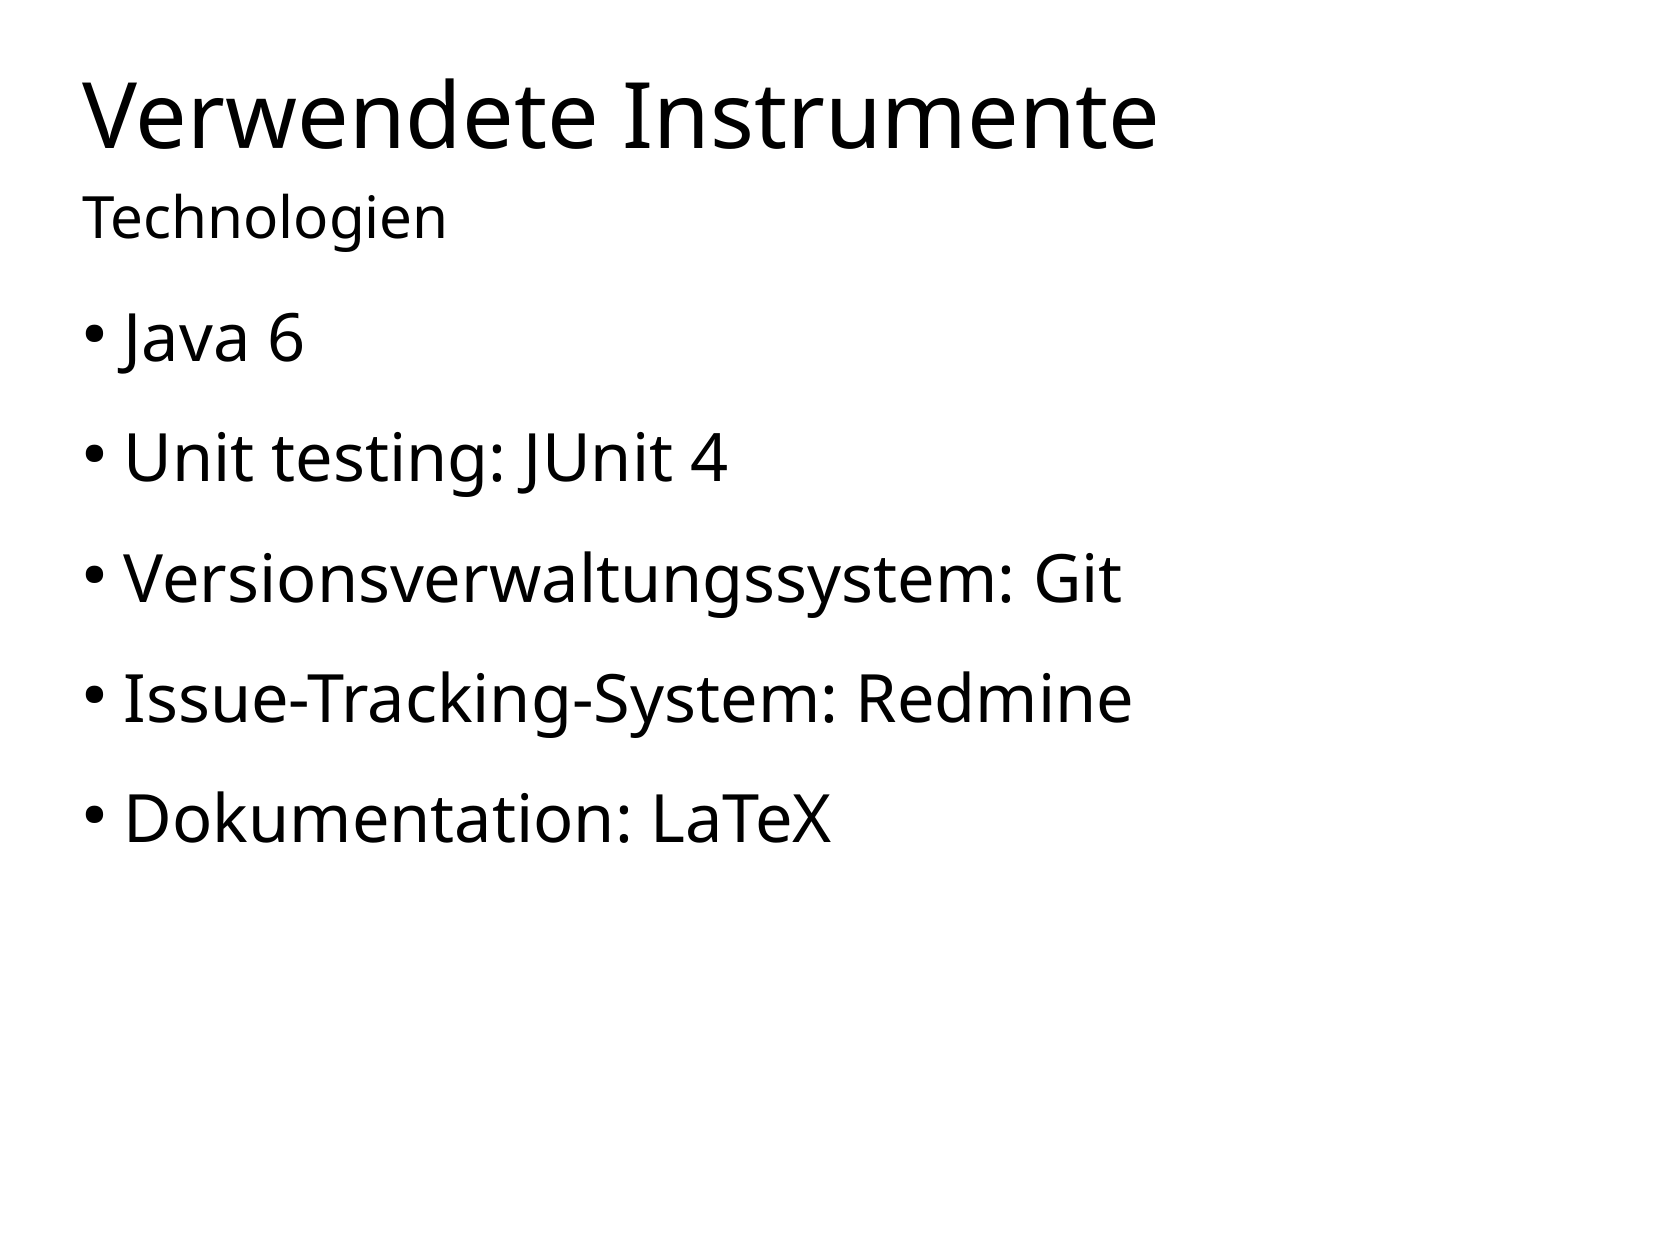

# Verwendete Instrumente		Technologien
 Java 6
 Unit testing: JUnit 4
 Versionsverwaltungssystem: Git
 Issue-Tracking-System: Redmine
 Dokumentation: LaTeX